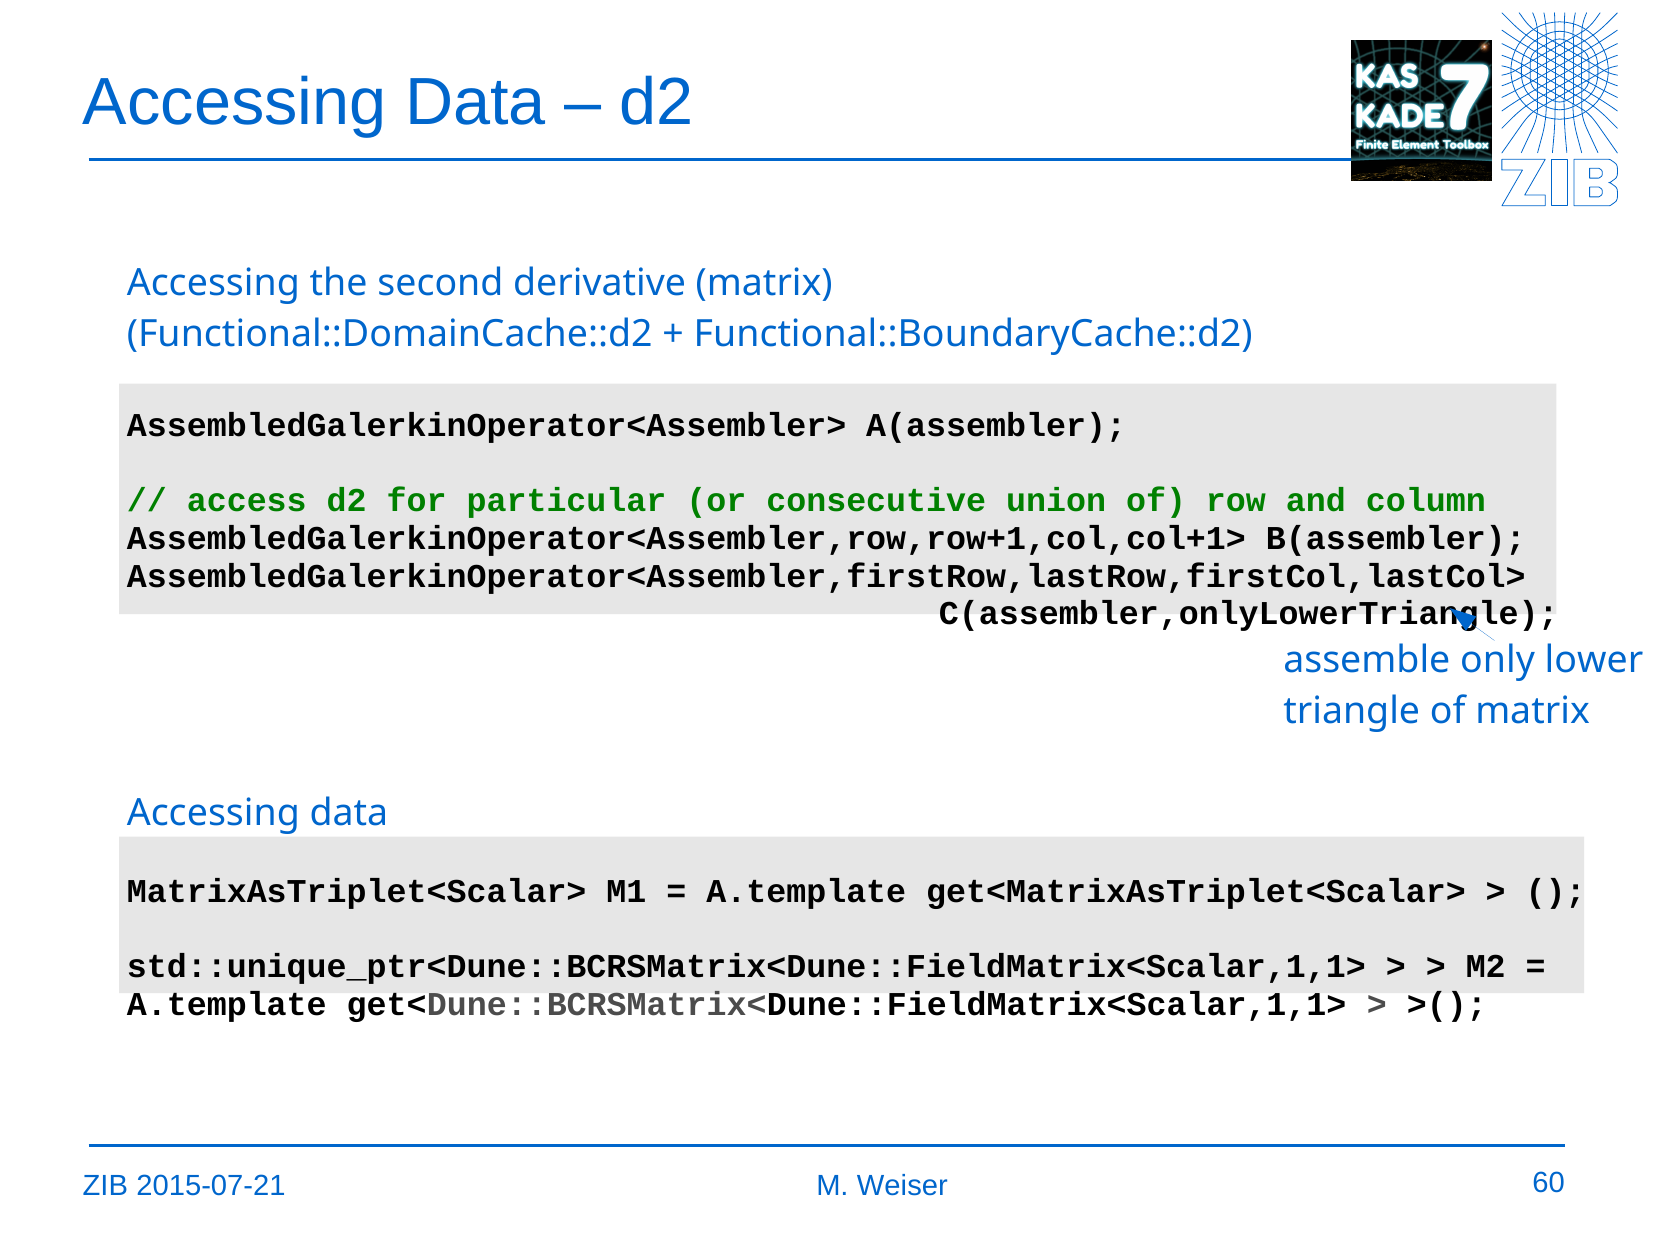

# Accessing Data – d2
Accessing the second derivative (matrix)
(Functional::DomainCache::d2 + Functional::BoundaryCache::d2)
AssembledGalerkinOperator<Assembler> A(assembler);
// access d2 for particular (or consecutive union of) row and column
AssembledGalerkinOperator<Assembler,row,row+1,col,col+1> B(assembler);
AssembledGalerkinOperator<Assembler,firstRow,lastRow,firstCol,lastCol>
											C(assembler,onlyLowerTriangle);
Accessing data
MatrixAsTriplet<Scalar> M1 = A.template get<MatrixAsTriplet<Scalar> > ();
std::unique_ptr<Dune::BCRSMatrix<Dune::FieldMatrix<Scalar,1,1> > > M2 =
A.template get<Dune::BCRSMatrix<Dune::FieldMatrix<Scalar,1,1> > >();
assemble only lower
triangle of matrix
60
ZIB 2015-07-21
M. Weiser